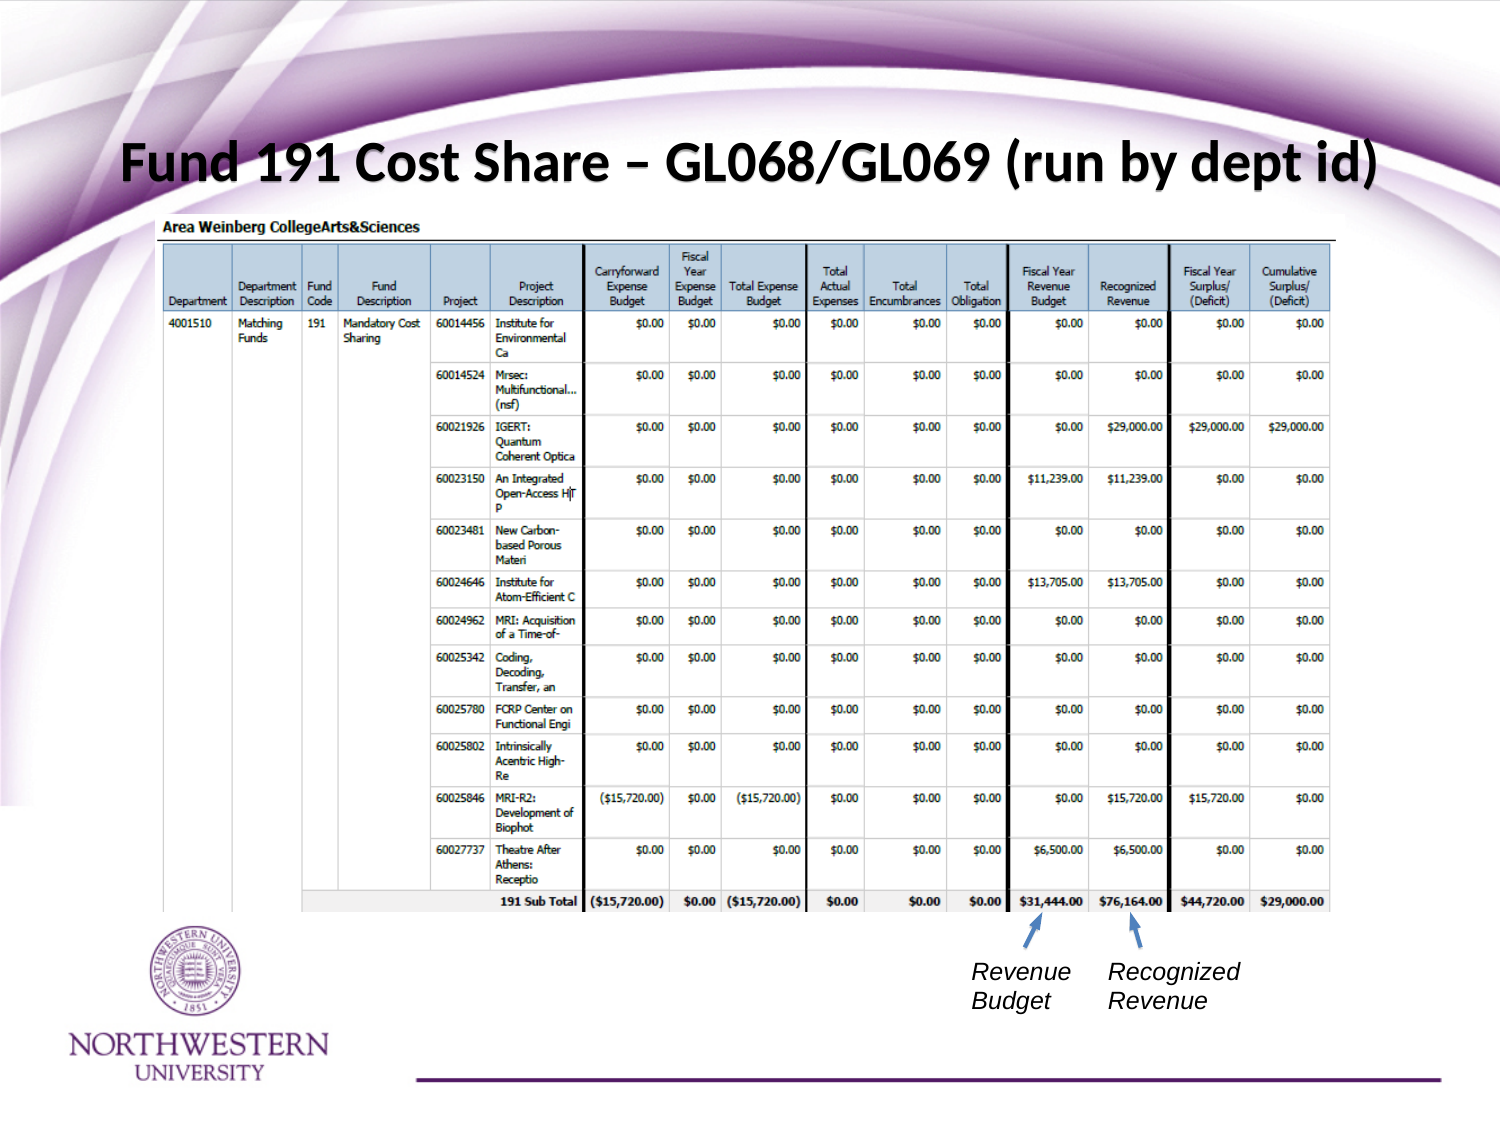

# Fund 191 Cost Share – GL068/GL069 (run by dept id)
Revenue Budget
Recognized Revenue